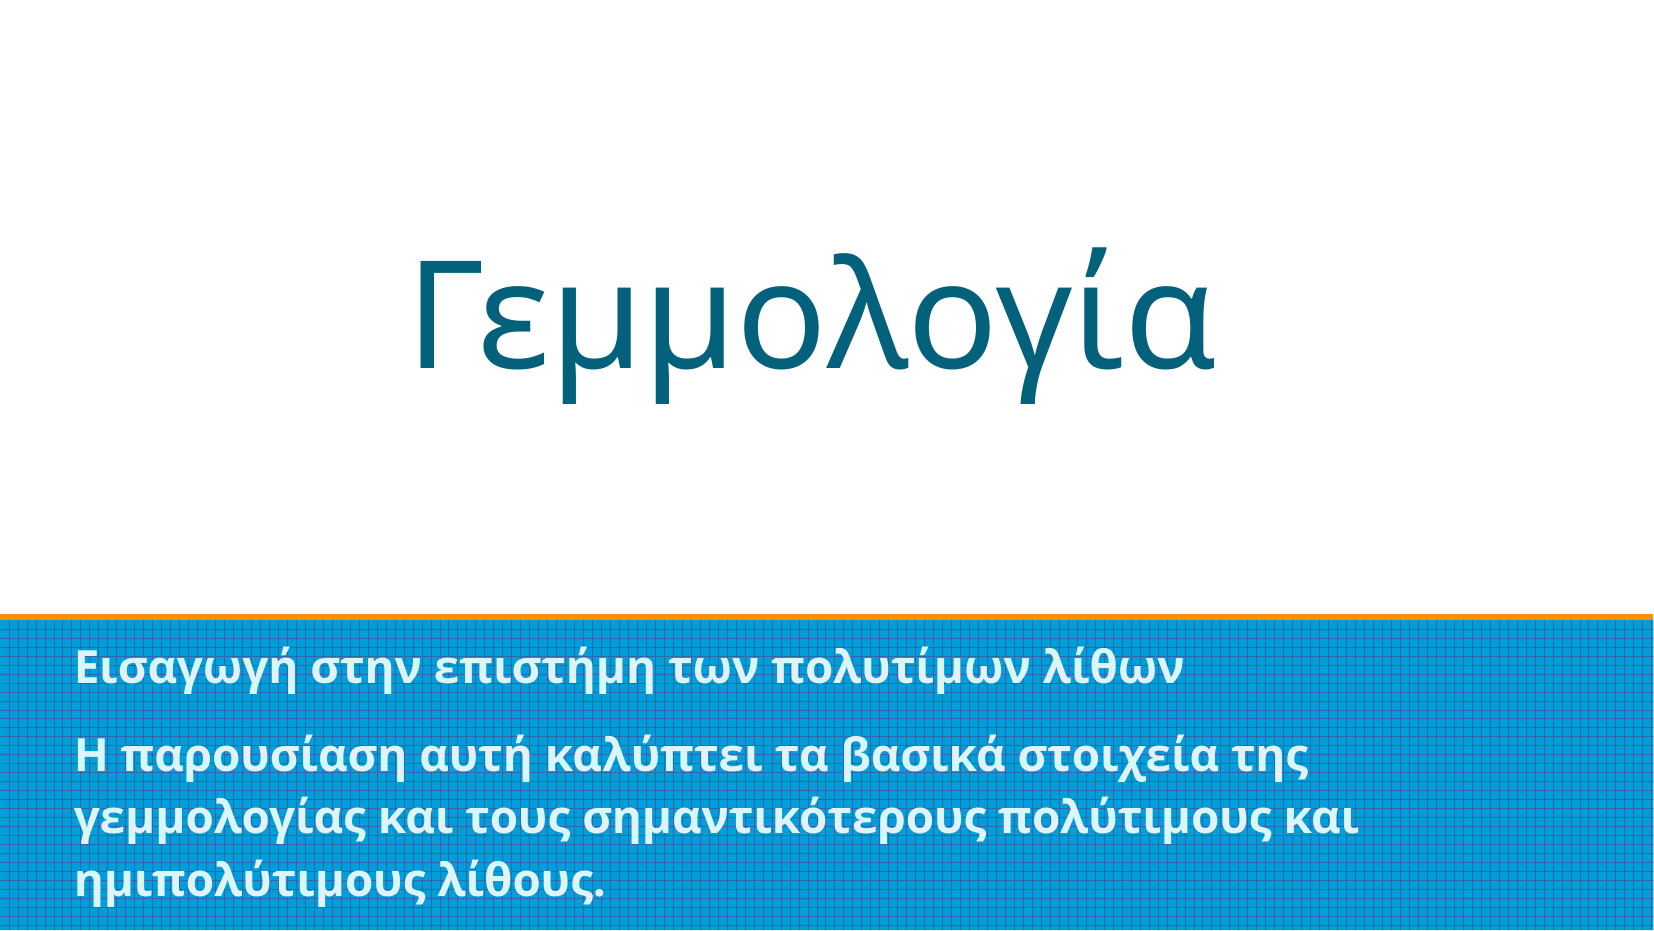

# Γεμμολογία
Εισαγωγή στην επιστήμη των πολυτίμων λίθων
Η παρουσίαση αυτή καλύπτει τα βασικά στοιχεία της γεμμολογίας και τους σημαντικότερους πολύτιμους και ημιπολύτιμους λίθους.